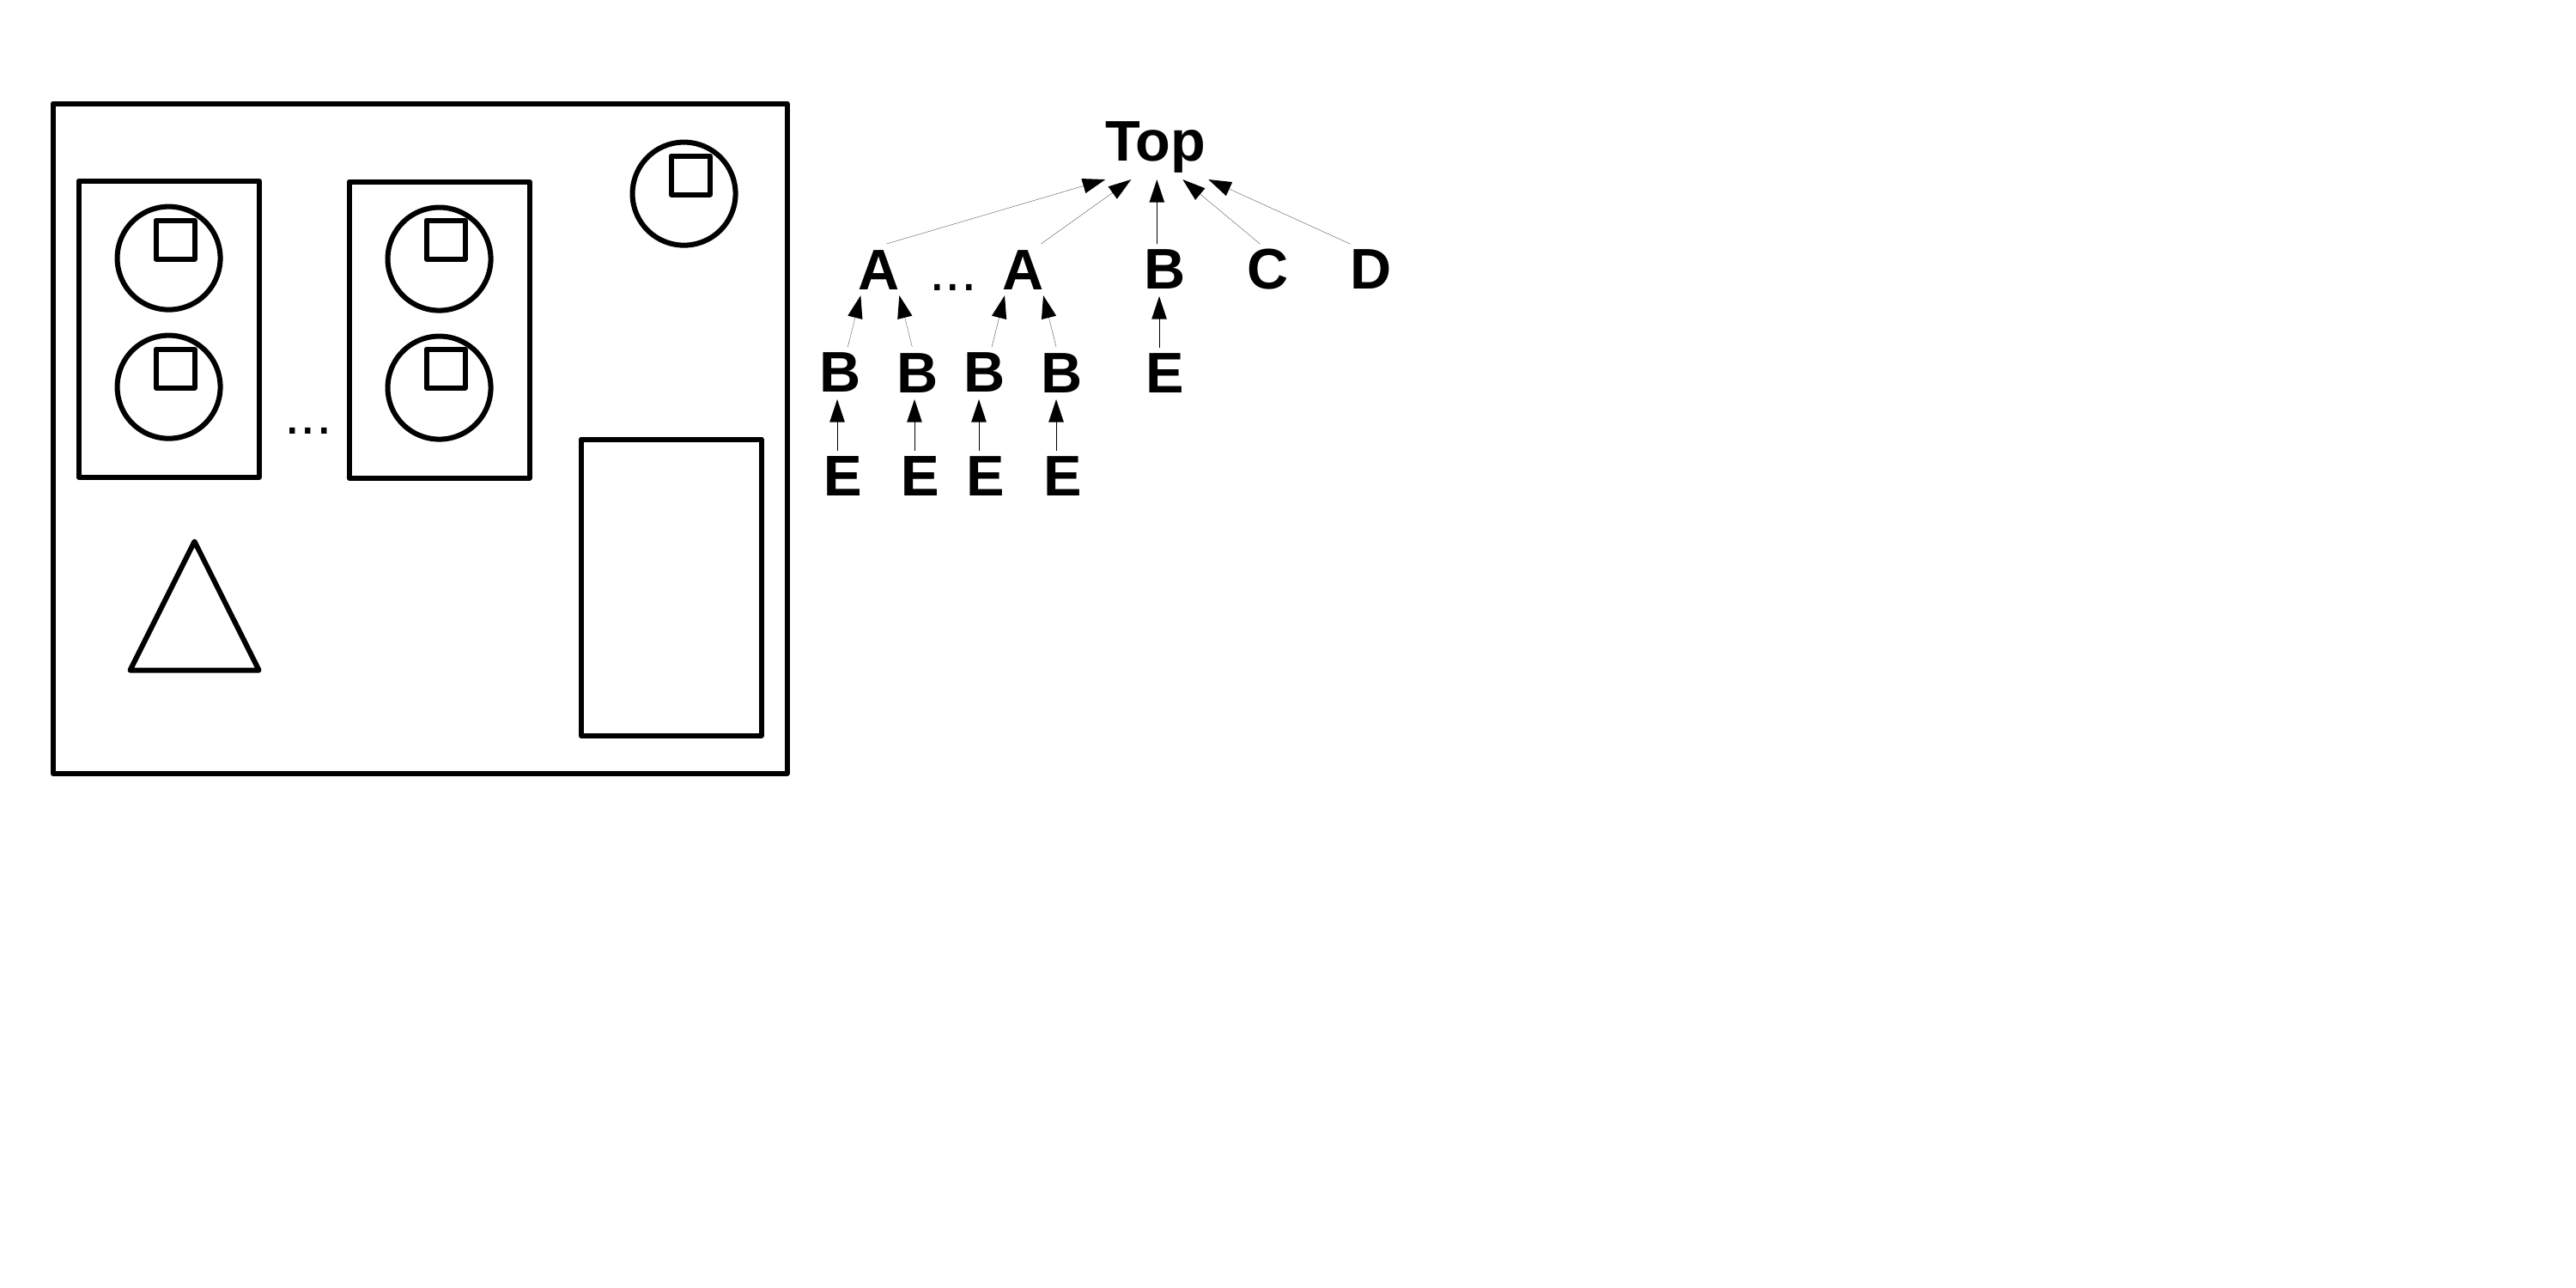

Top
...
B
C
D
A
A
...
B
B
B
B
E
E
E
E
E
E
E